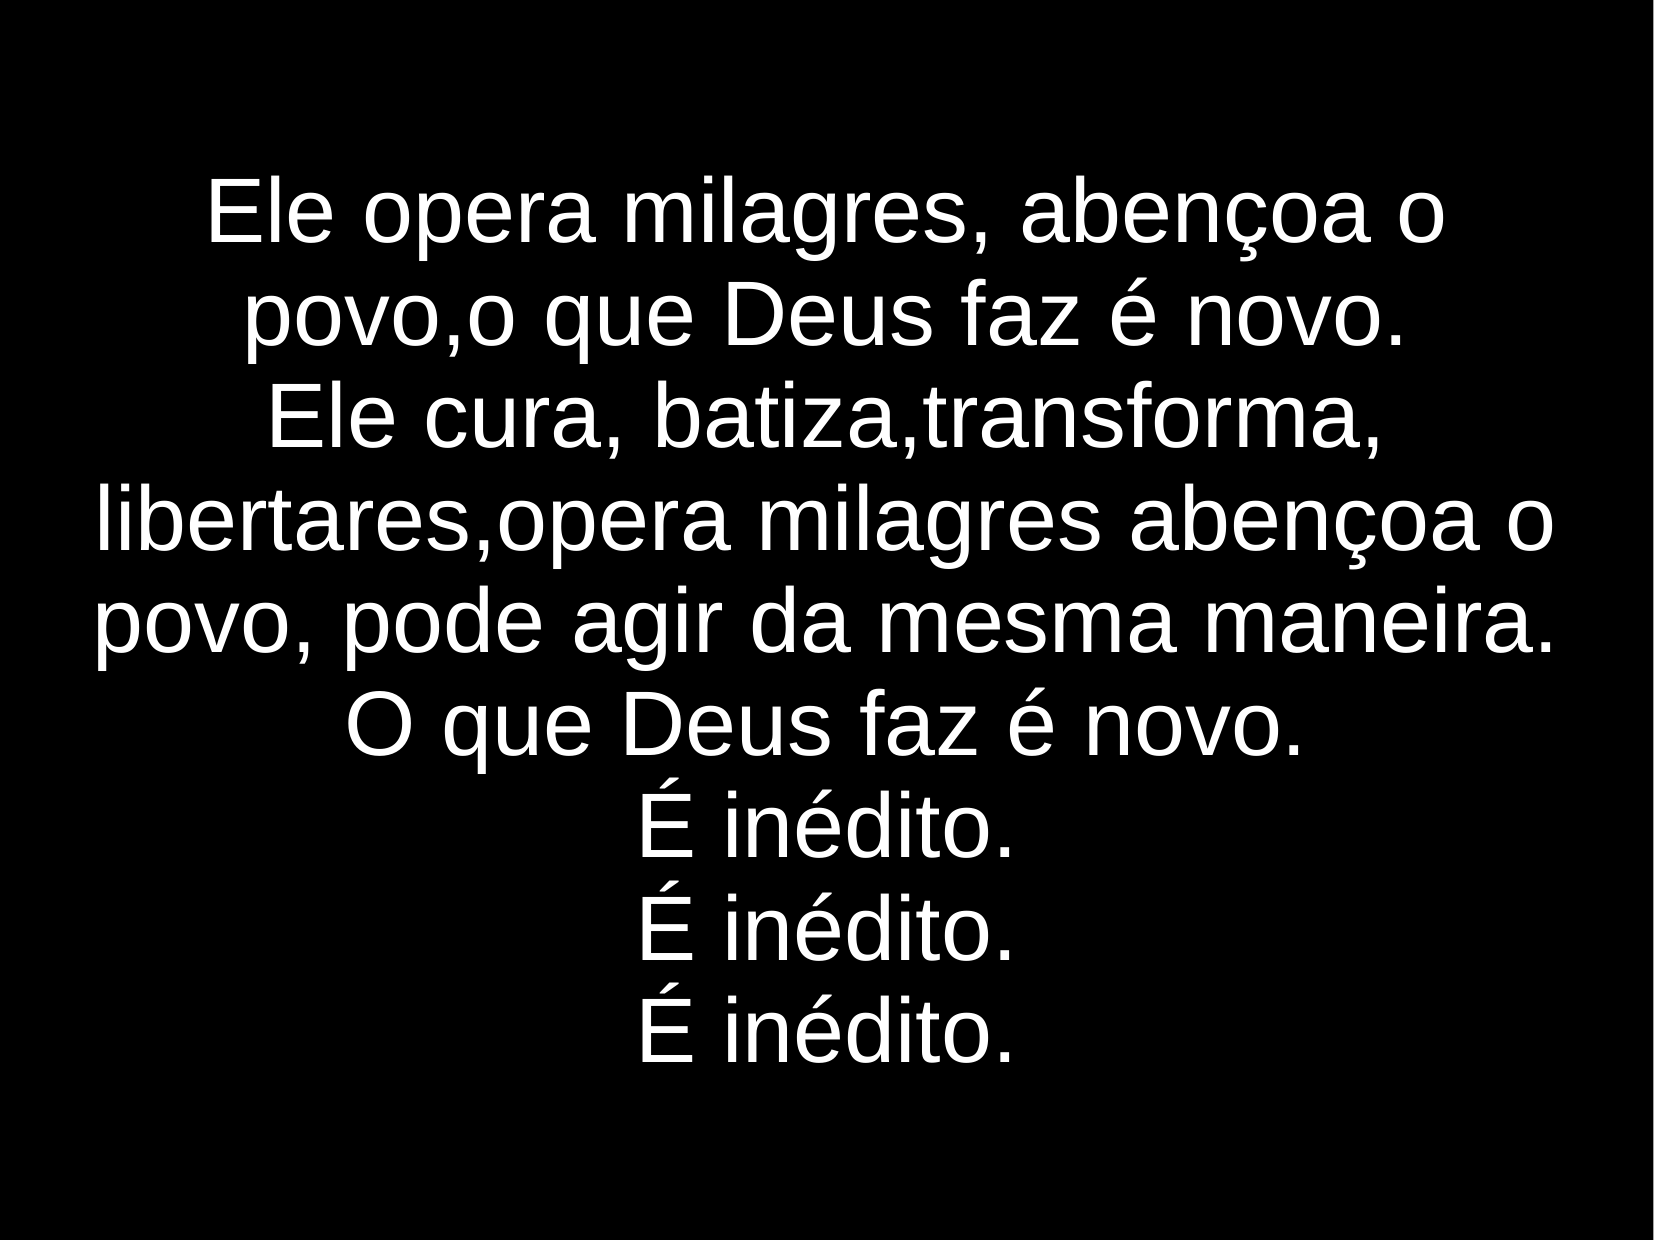

# Ele opera milagres, abençoa o povo,o que Deus faz é novo.
Ele cura, batiza,transforma, libertares,opera milagres abençoa o povo, pode agir da mesma maneira. O que Deus faz é novo.
É inédito.
É inédito.
É inédito.